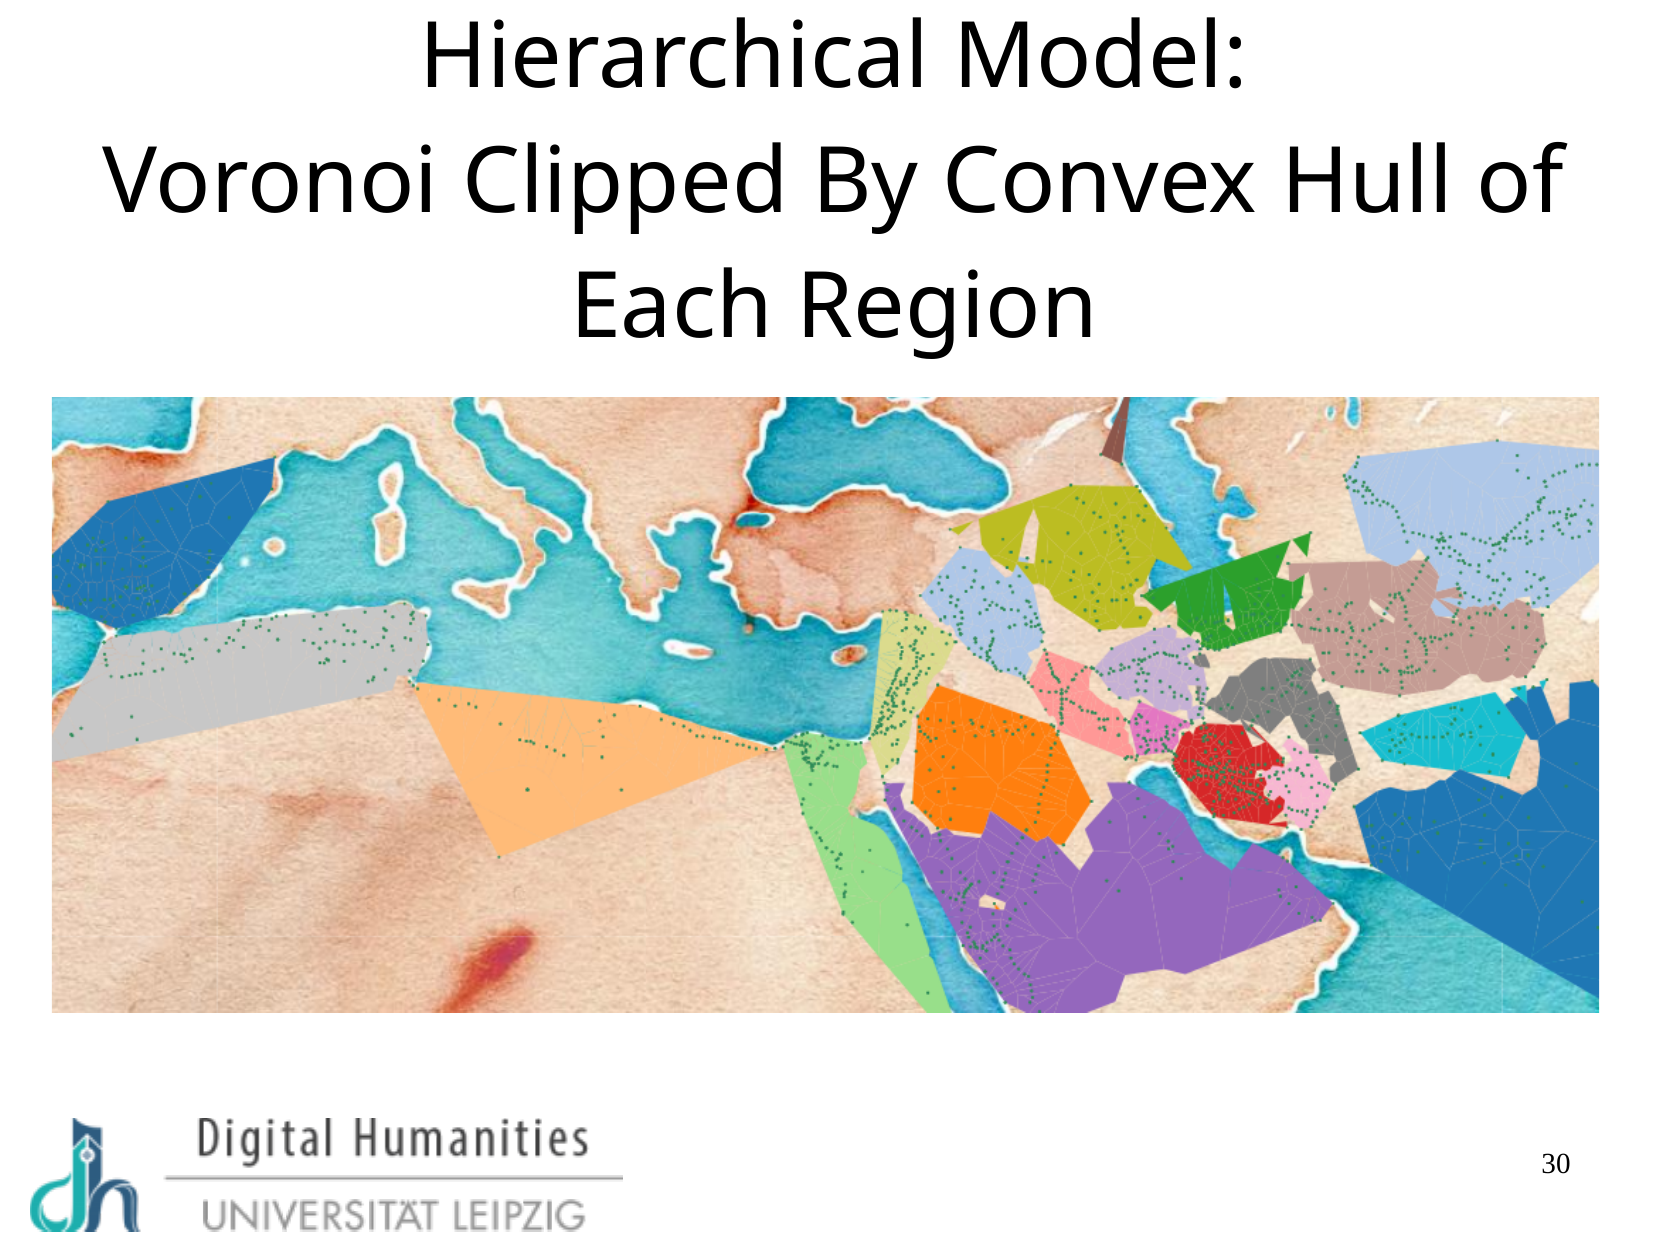

# Hierarchical Model: Voronoi Clipped By Convex Hull of Each Region
30